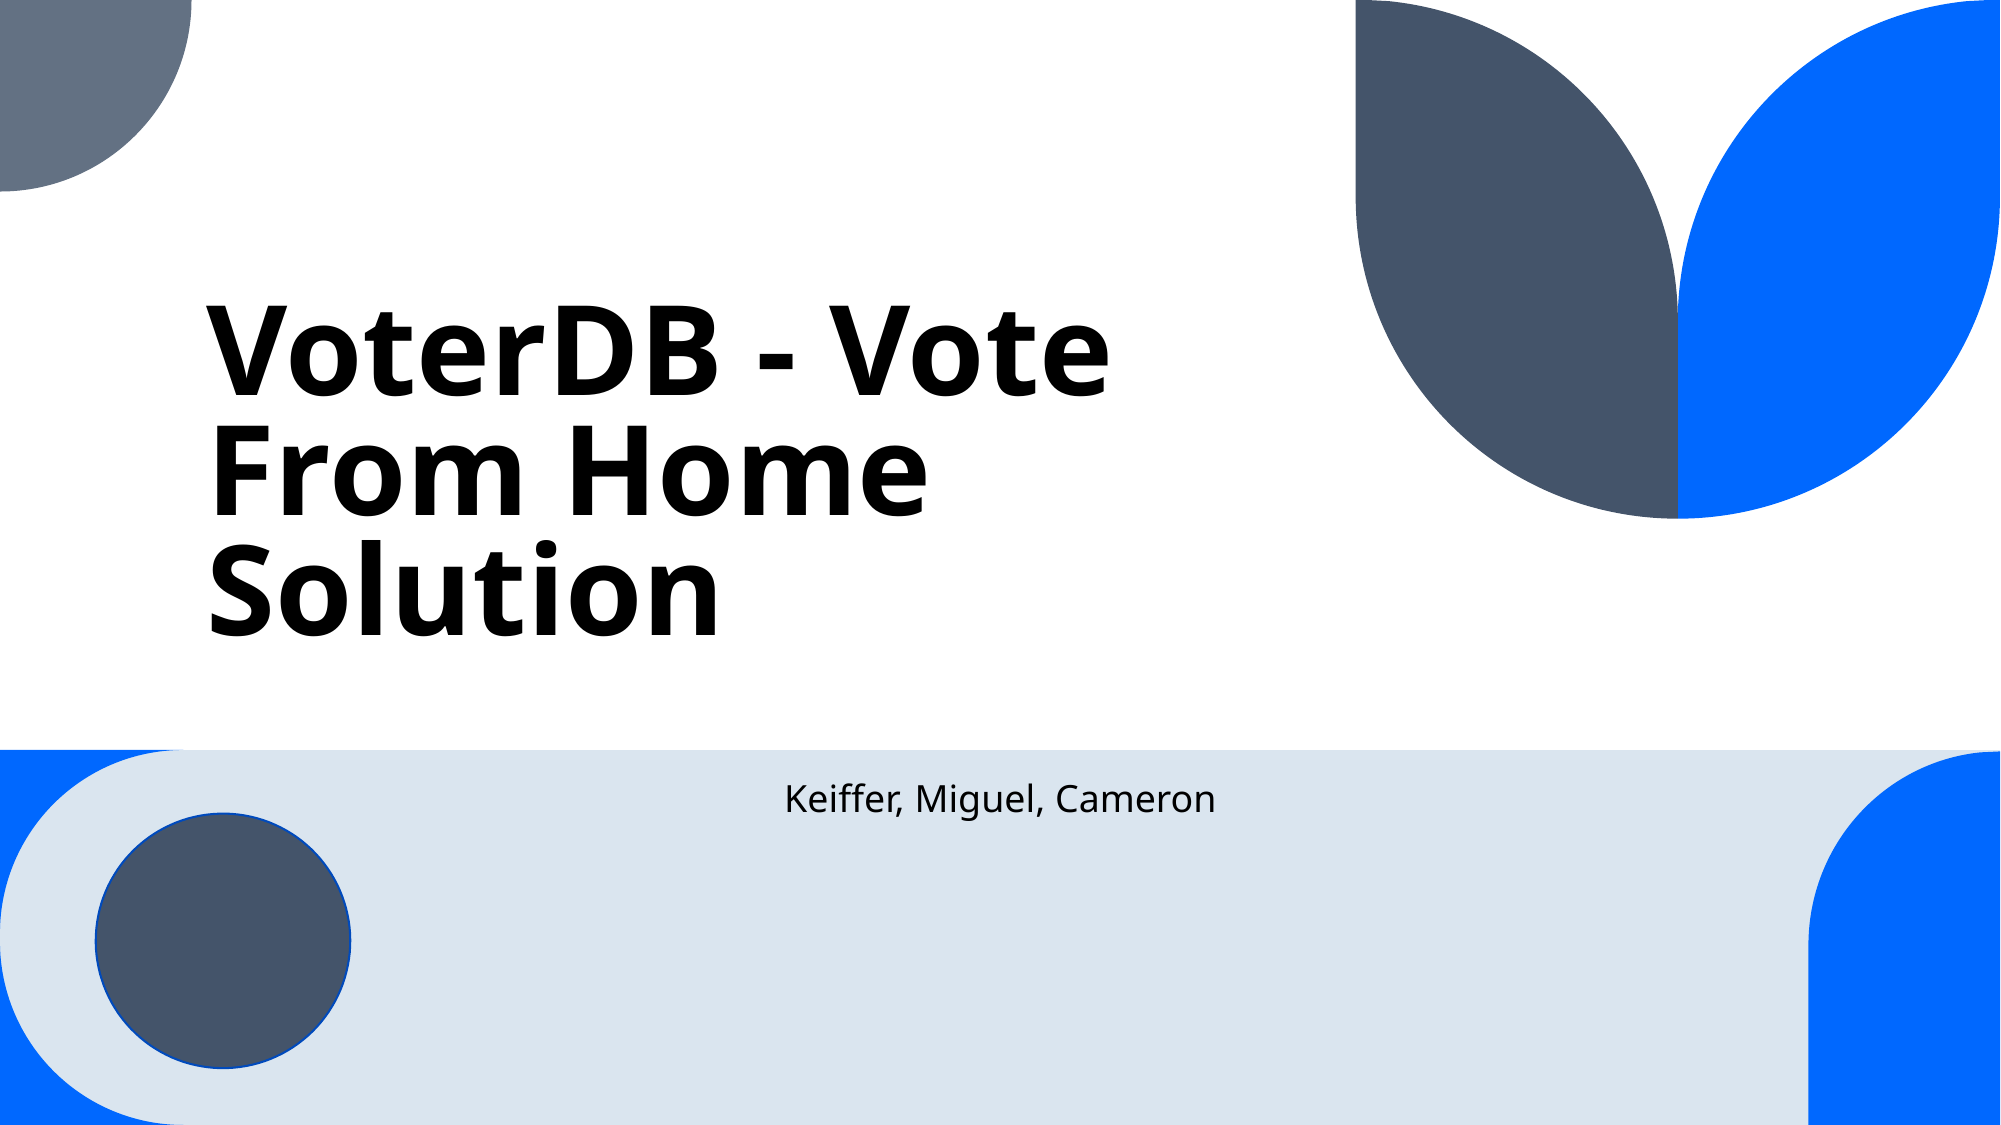

# VoterDB - Vote From Home Solution
Keiffer, Miguel, Cameron